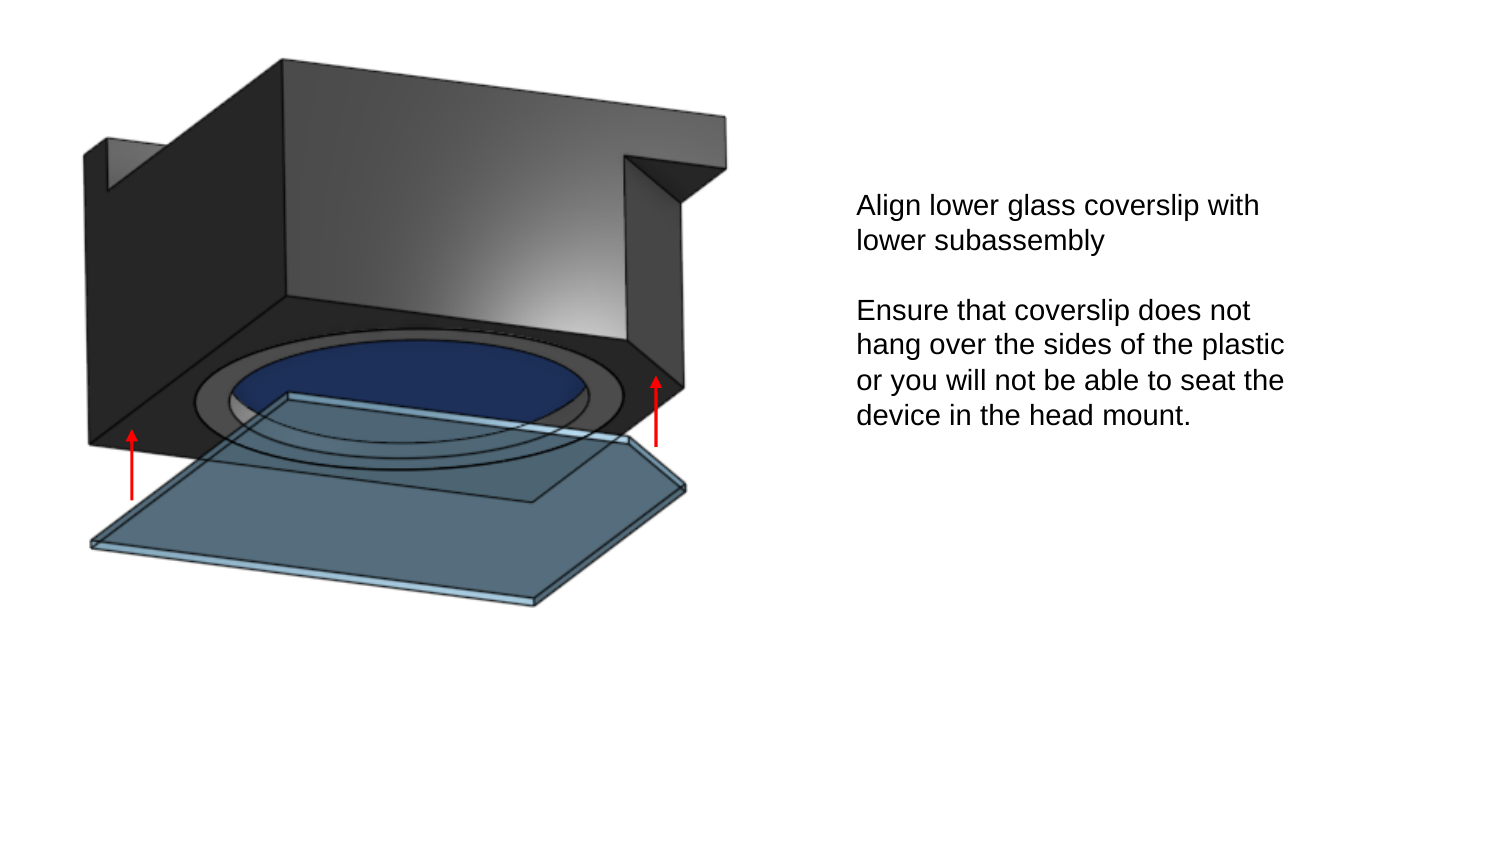

Align lower glass coverslip with lower subassembly
Ensure that coverslip does not hang over the sides of the plastic or you will not be able to seat the device in the head mount.